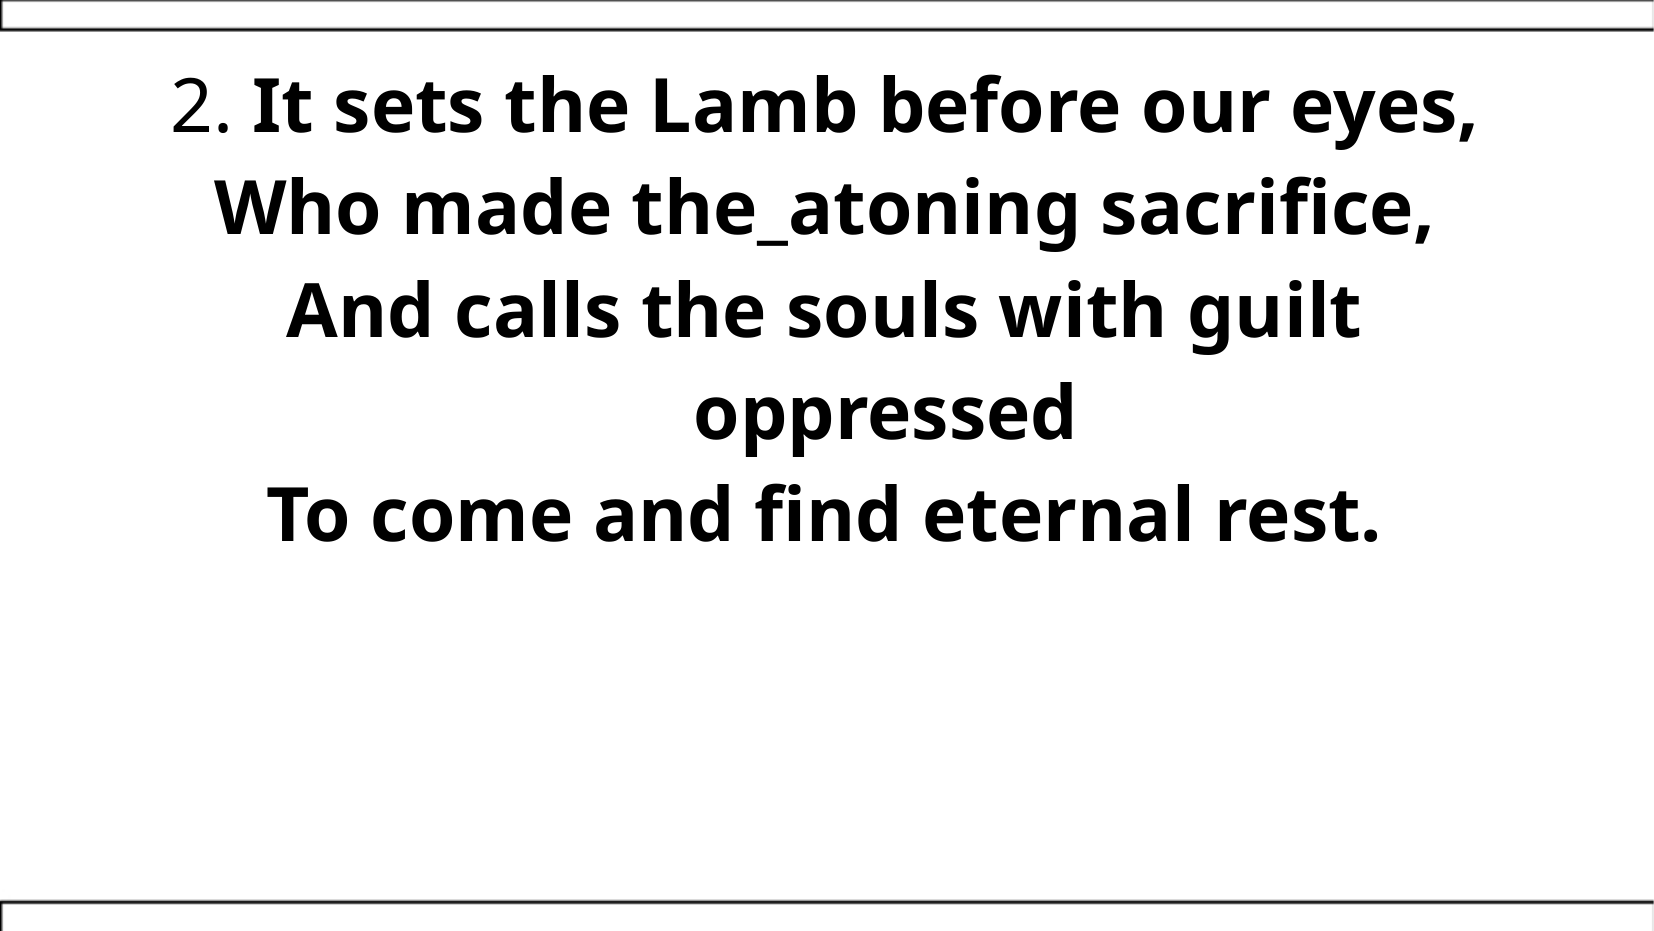

2. It sets the Lamb before our eyes,
Who made the_atoning sacrifice,
And calls the souls with guilt oppressed
To come and find eternal rest.